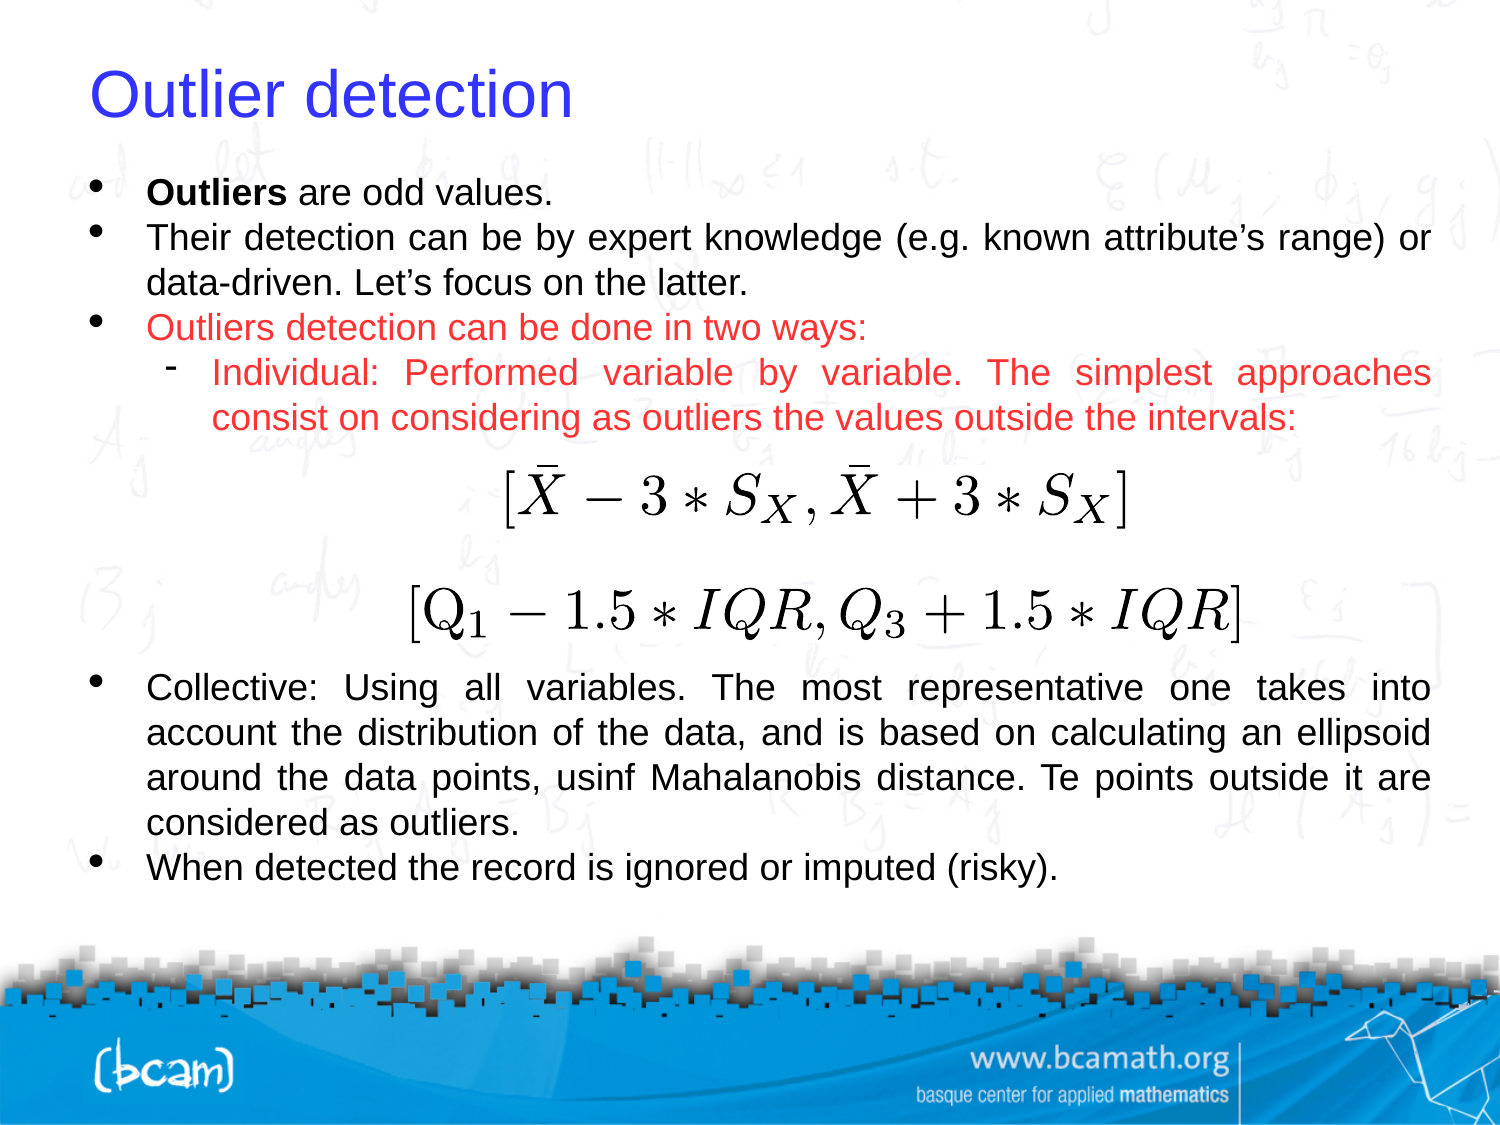

Outlier detection
Outliers are odd values.
Their detection can be by expert knowledge (e.g. known attribute’s range) or data-driven. Let’s focus on the latter.
Outliers detection can be done in two ways:
Individual: Performed variable by variable. The simplest approaches consist on considering as outliers the values outside the intervals:
Collective: Using all variables. The most representative one takes into account the distribution of the data, and is based on calculating an ellipsoid around the data points, usinf Mahalanobis distance. Te points outside it are considered as outliers.
When detected the record is ignored or imputed (risky).